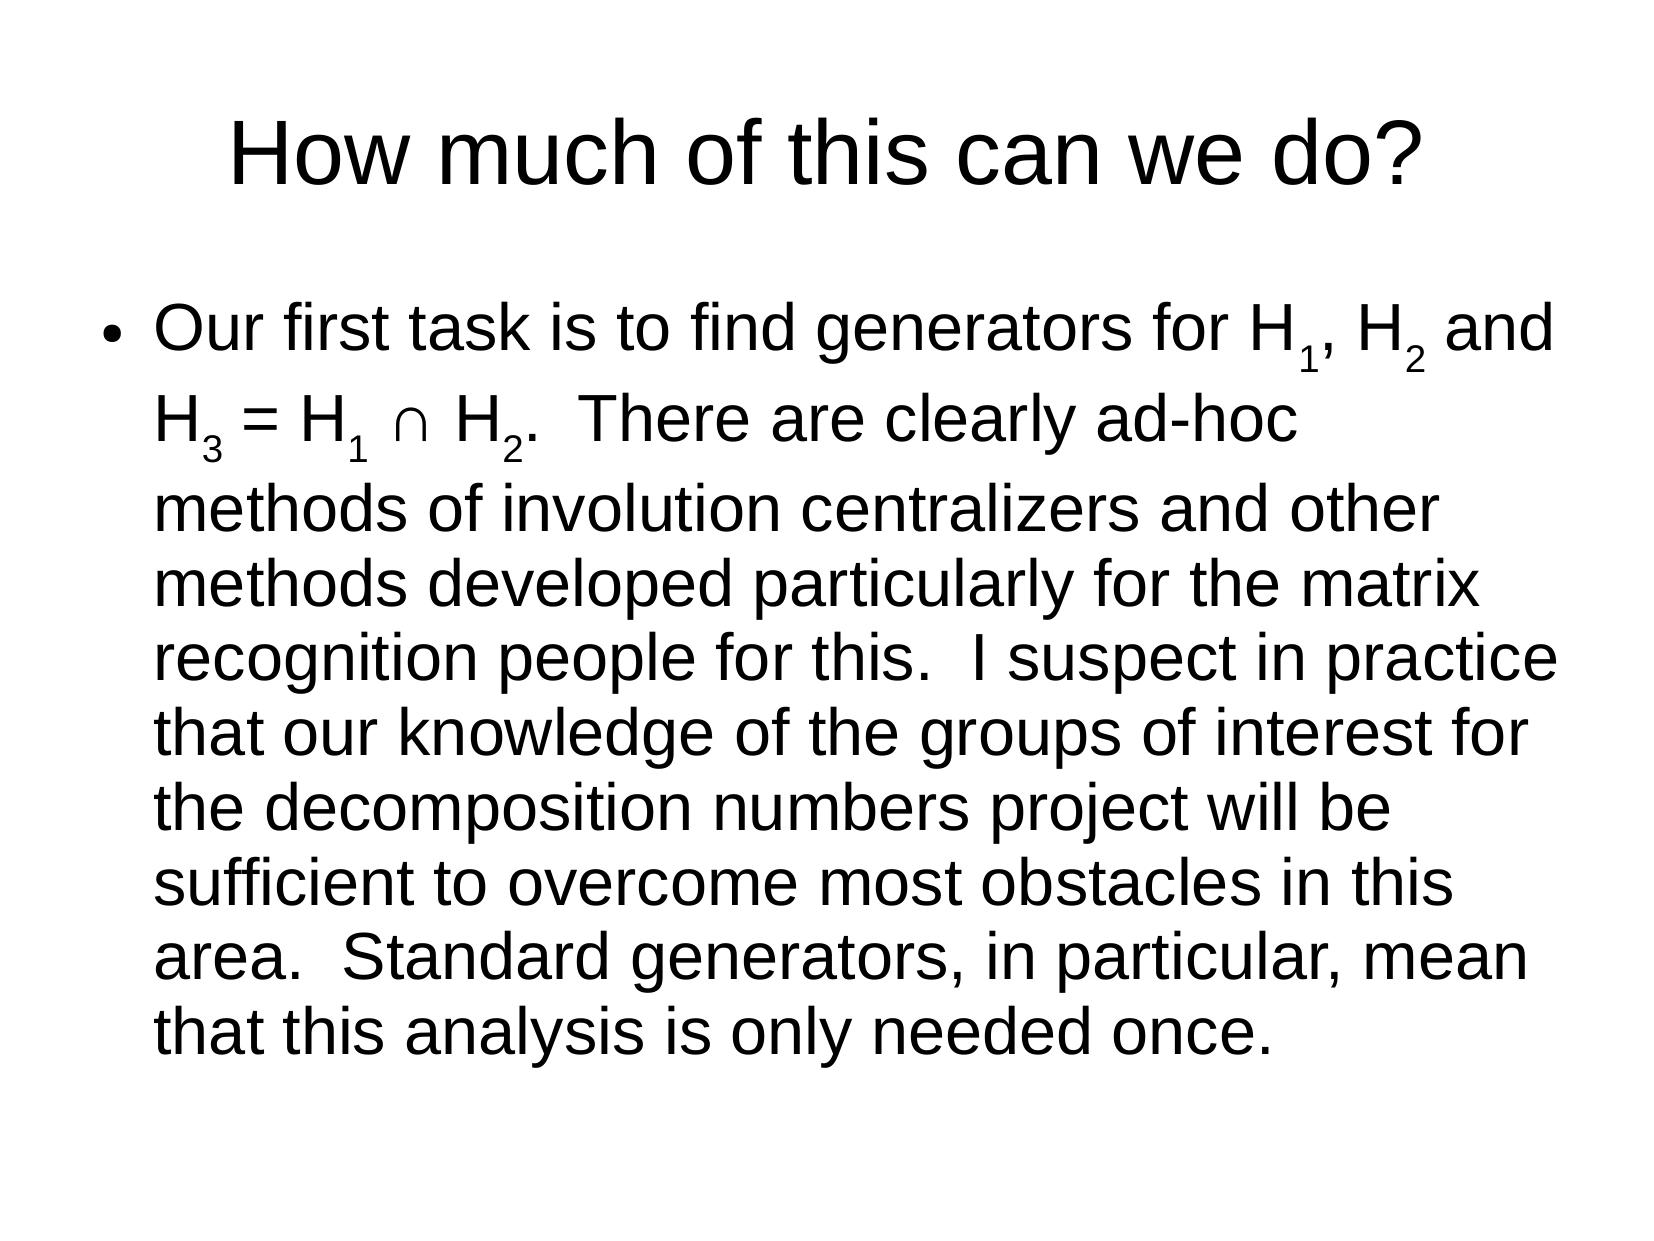

# How much of this can we do?
Our first task is to find generators for H1, H2 and H3 = H1 ∩ H2. There are clearly ad-hoc methods of involution centralizers and other methods developed particularly for the matrix recognition people for this. I suspect in practice that our knowledge of the groups of interest for the decomposition numbers project will be sufficient to overcome most obstacles in this area. Standard generators, in particular, mean that this analysis is only needed once.